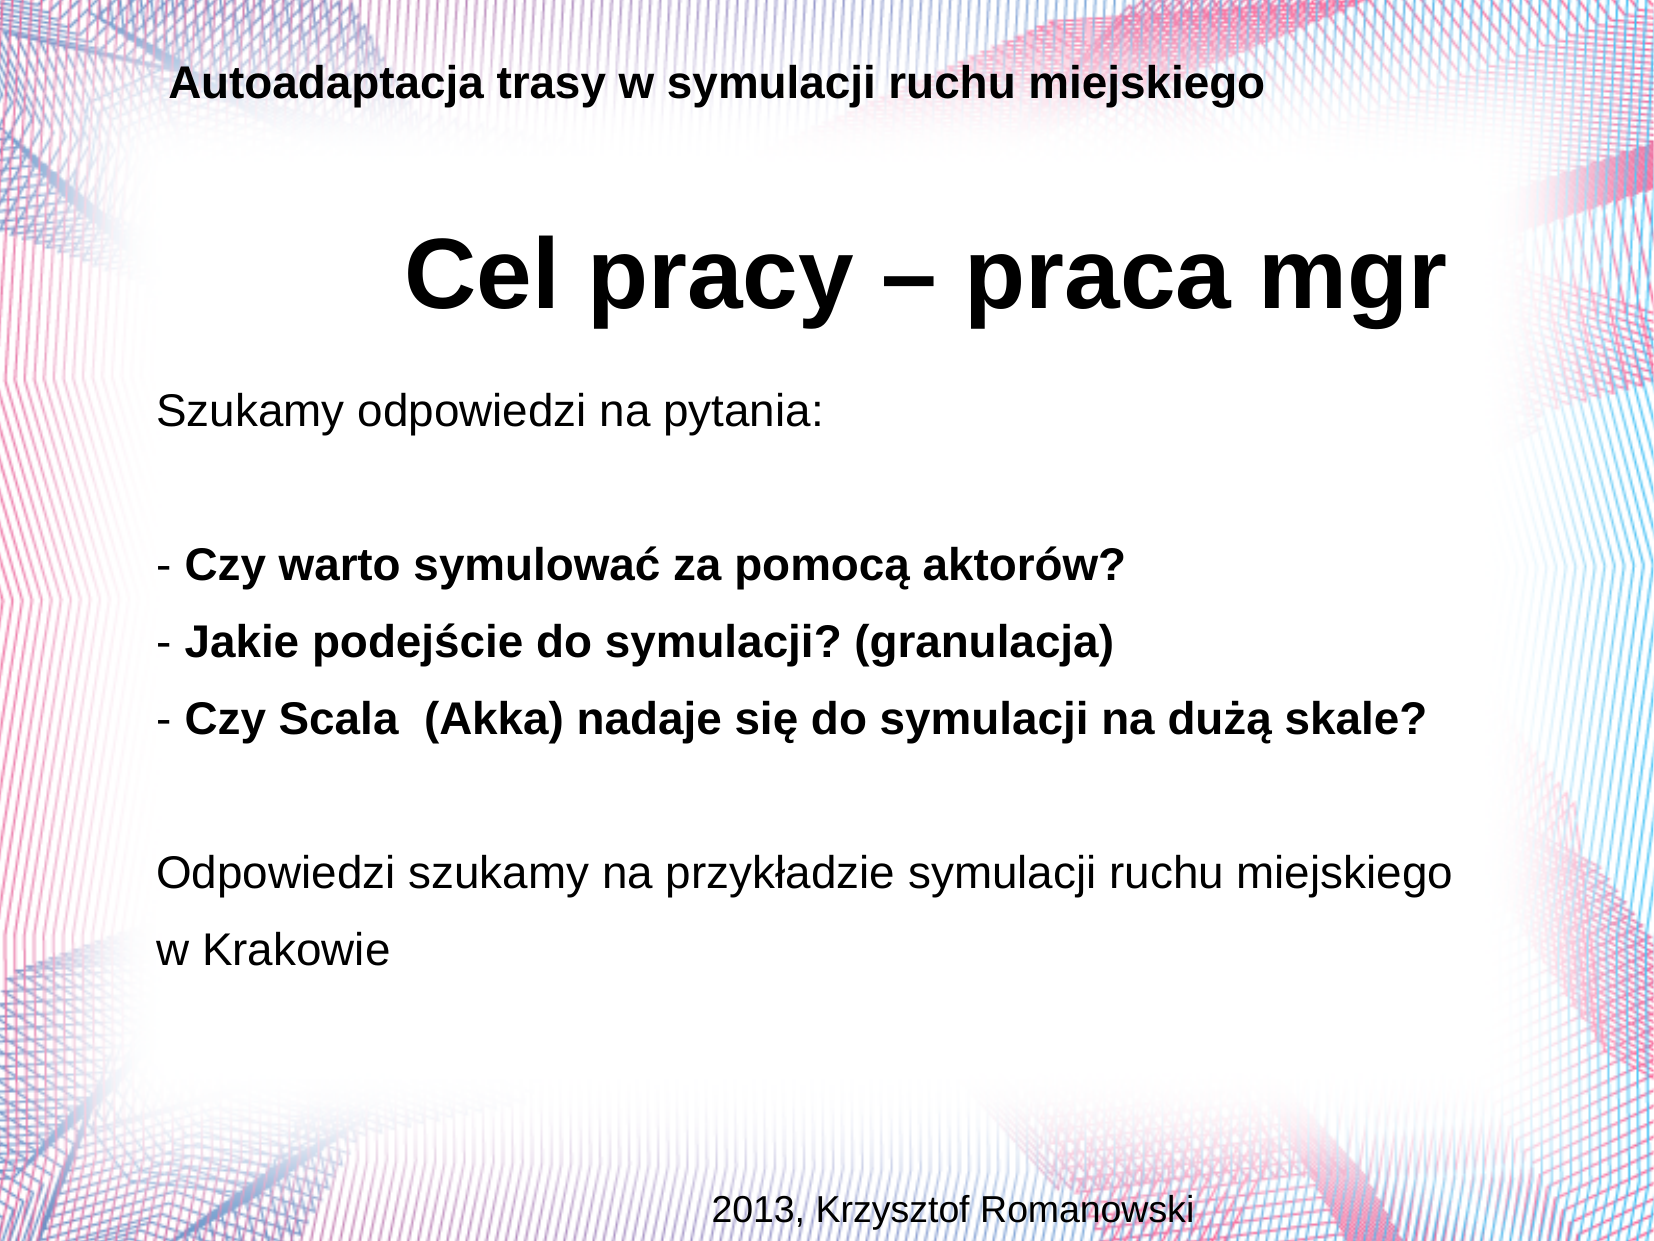

Autoadaptacja trasy w symulacji ruchu miejskiego
Cel pracy – praca mgr
Szukamy odpowiedzi na pytania:
- Czy warto symulować za pomocą aktorów?
- Jakie podejście do symulacji? (granulacja)
- Czy Scala (Akka) nadaje się do symulacji na dużą skale?
Odpowiedzi szukamy na przykładzie symulacji ruchu miejskiego w Krakowie
2013, Krzysztof Romanowski